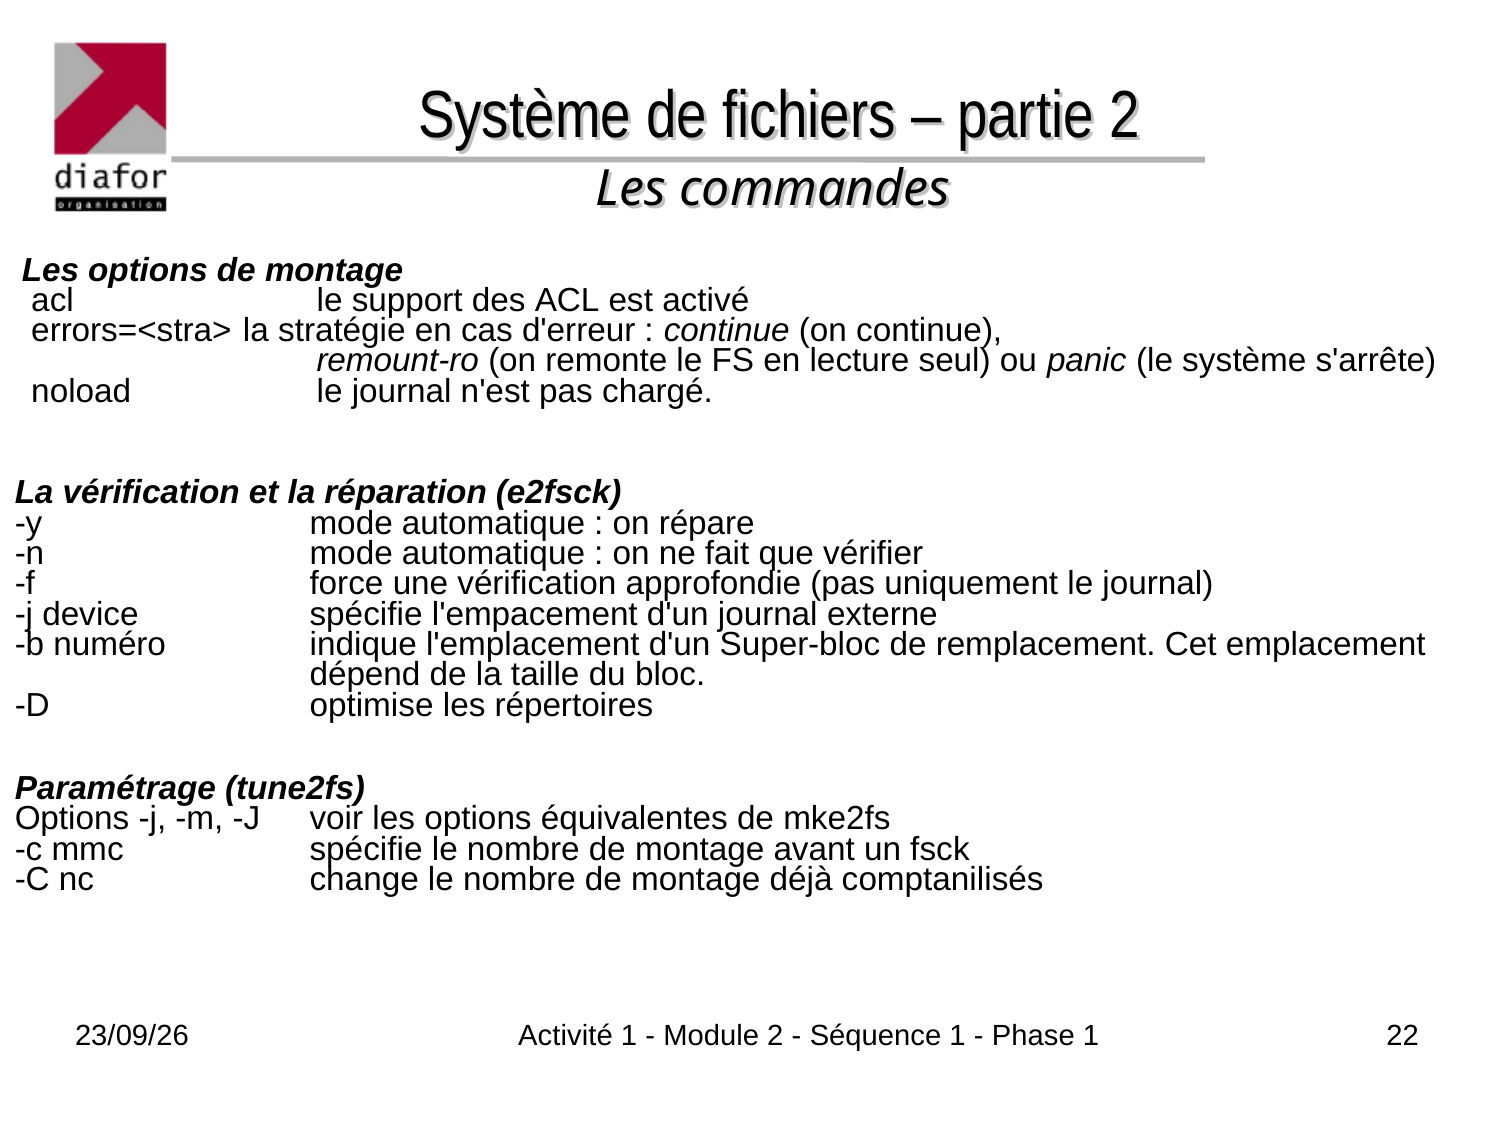

# Système de fichiers – partie 2 Les commandes
Les options de montage
 acl				le support des ACL est activé
 errors=<stra>	la stratégie en cas d'erreur : continue (on continue),
				remount-ro (on remonte le FS en lecture seul) ou panic (le système s'arrête)
 noload			le journal n'est pas chargé.
La vérification et la réparation (e2fsck)
-y				mode automatique : on répare
-n 				mode automatique : on ne fait que vérifier
-f				force une vérification approfondie (pas uniquement le journal)
-j device			spécifie l'empacement d'un journal externe
-b numéro		indique l'emplacement d'un Super-bloc de remplacement. Cet emplacement
				dépend de la taille du bloc.
-D 				optimise les répertoires
Paramétrage (tune2fs)
Options -j, -m, -J	voir les options équivalentes de mke2fs
-c mmc			spécifie le nombre de montage avant un fsck
-C nc			change le nombre de montage déjà comptanilisés
Activité 1 - Module 2 - Séquence 1 - Phase 1
22